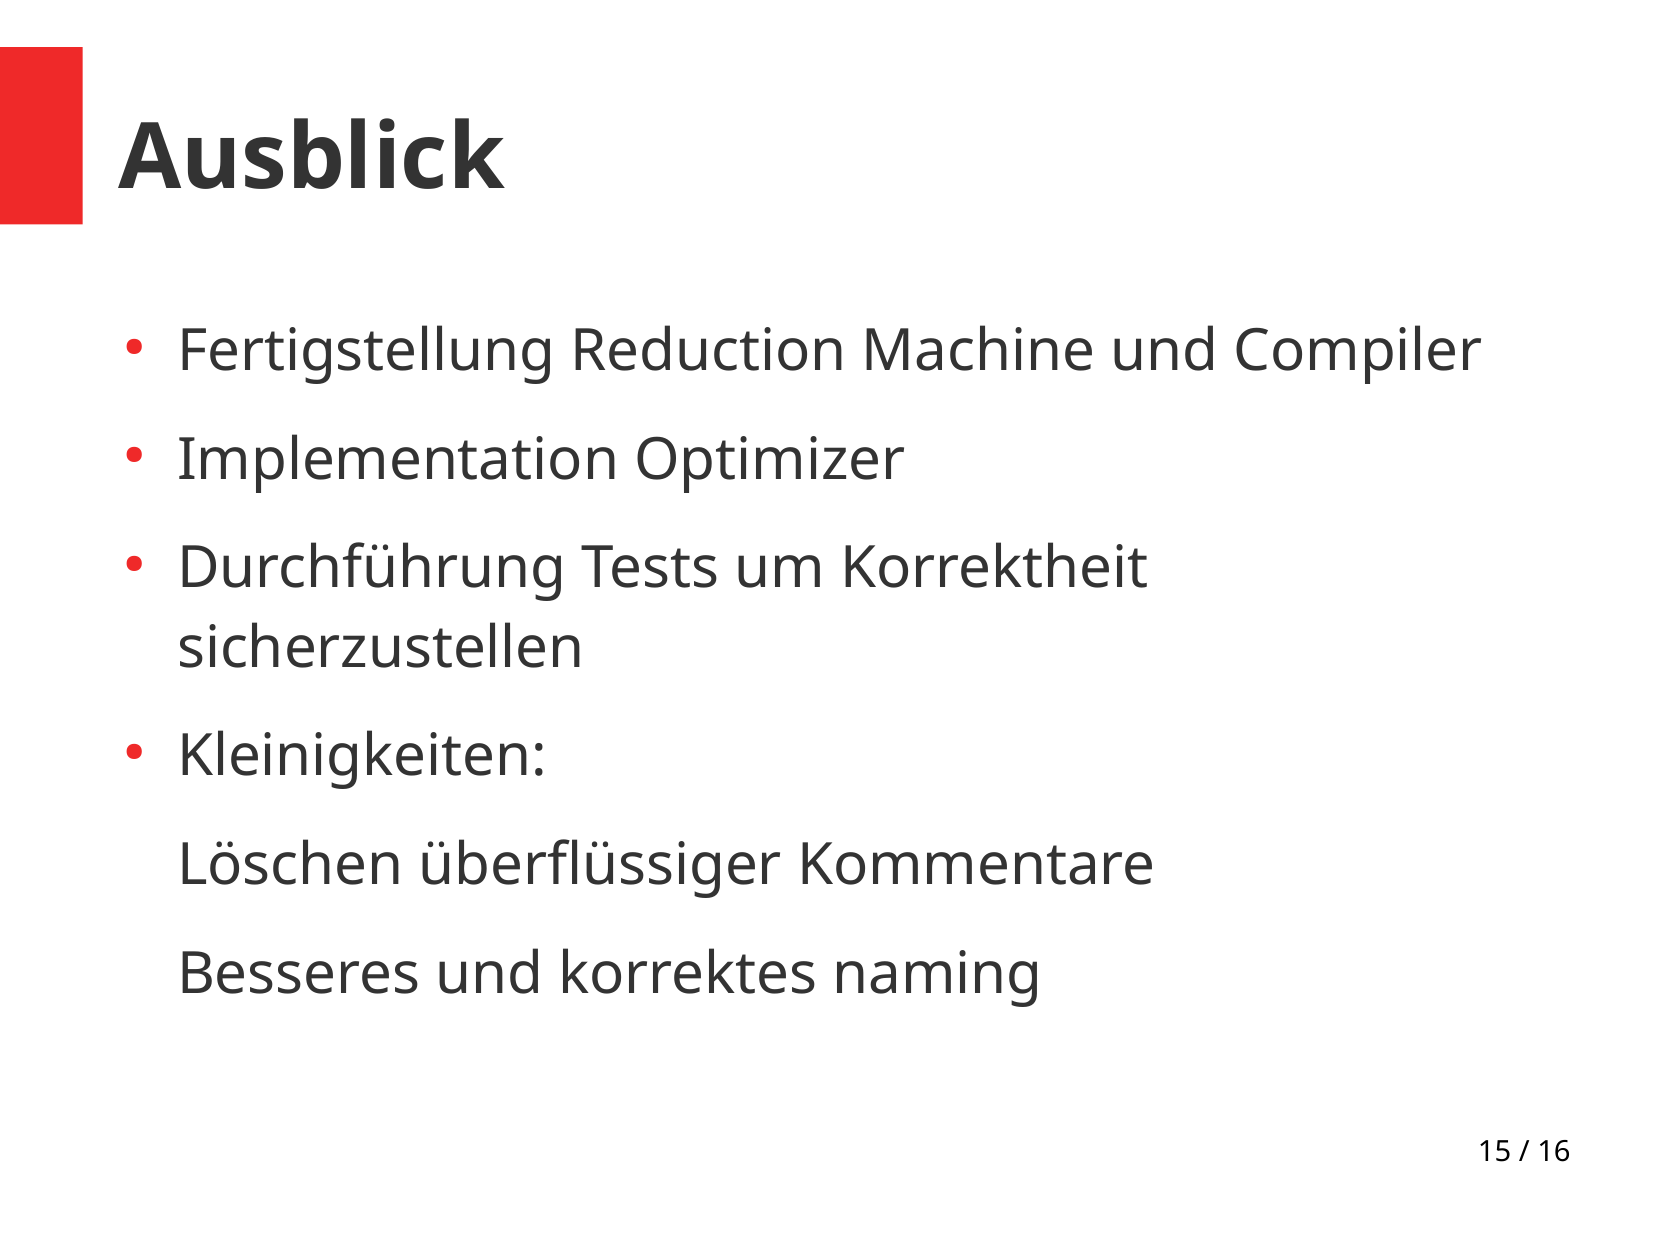

# Ausblick
Fertigstellung Reduction Machine und Compiler
Implementation Optimizer
Durchführung Tests um Korrektheit sicherzustellen
Kleinigkeiten:
Löschen überflüssiger Kommentare
Besseres und korrektes naming
15